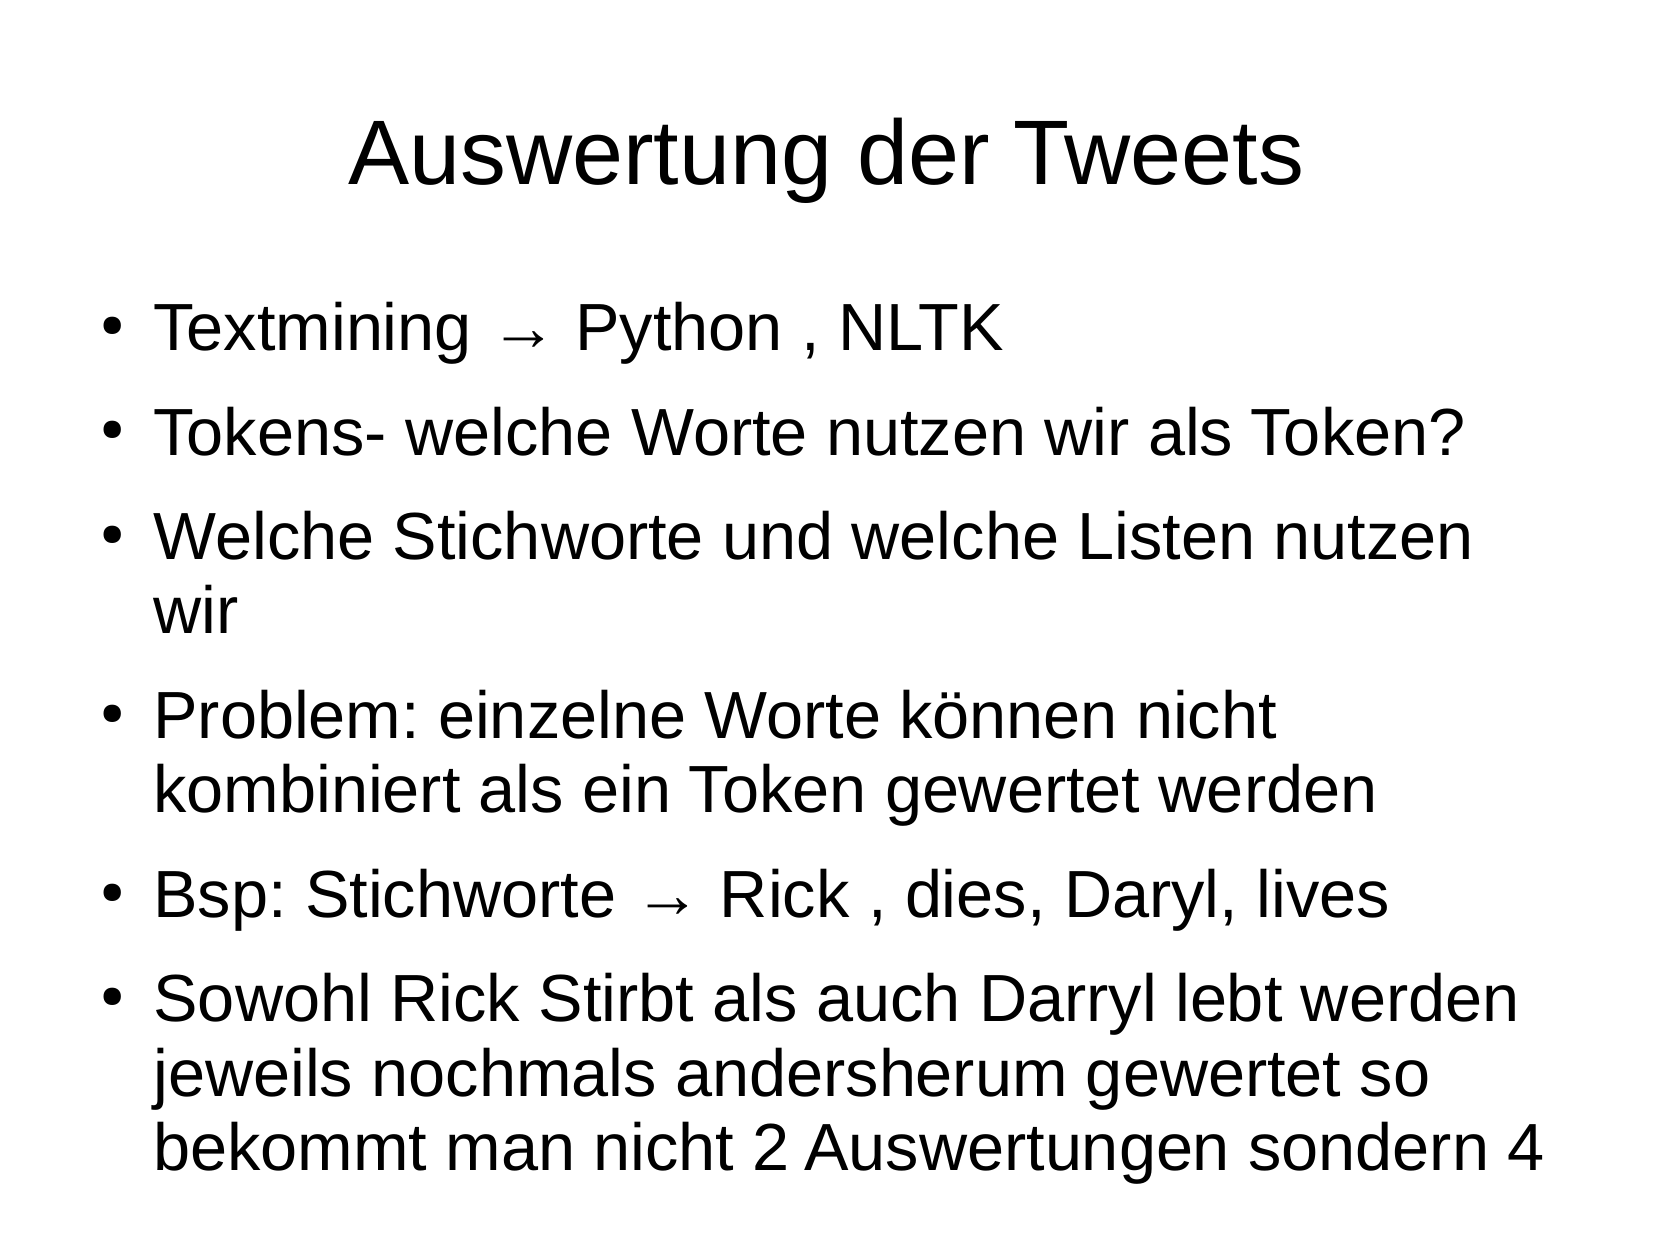

# Auswertung der Tweets
Textmining → Python , NLTK
Tokens- welche Worte nutzen wir als Token?
Welche Stichworte und welche Listen nutzen wir
Problem: einzelne Worte können nicht kombiniert als ein Token gewertet werden
Bsp: Stichworte → Rick , dies, Daryl, lives
Sowohl Rick Stirbt als auch Darryl lebt werden jeweils nochmals andersherum gewertet so bekommt man nicht 2 Auswertungen sondern 4